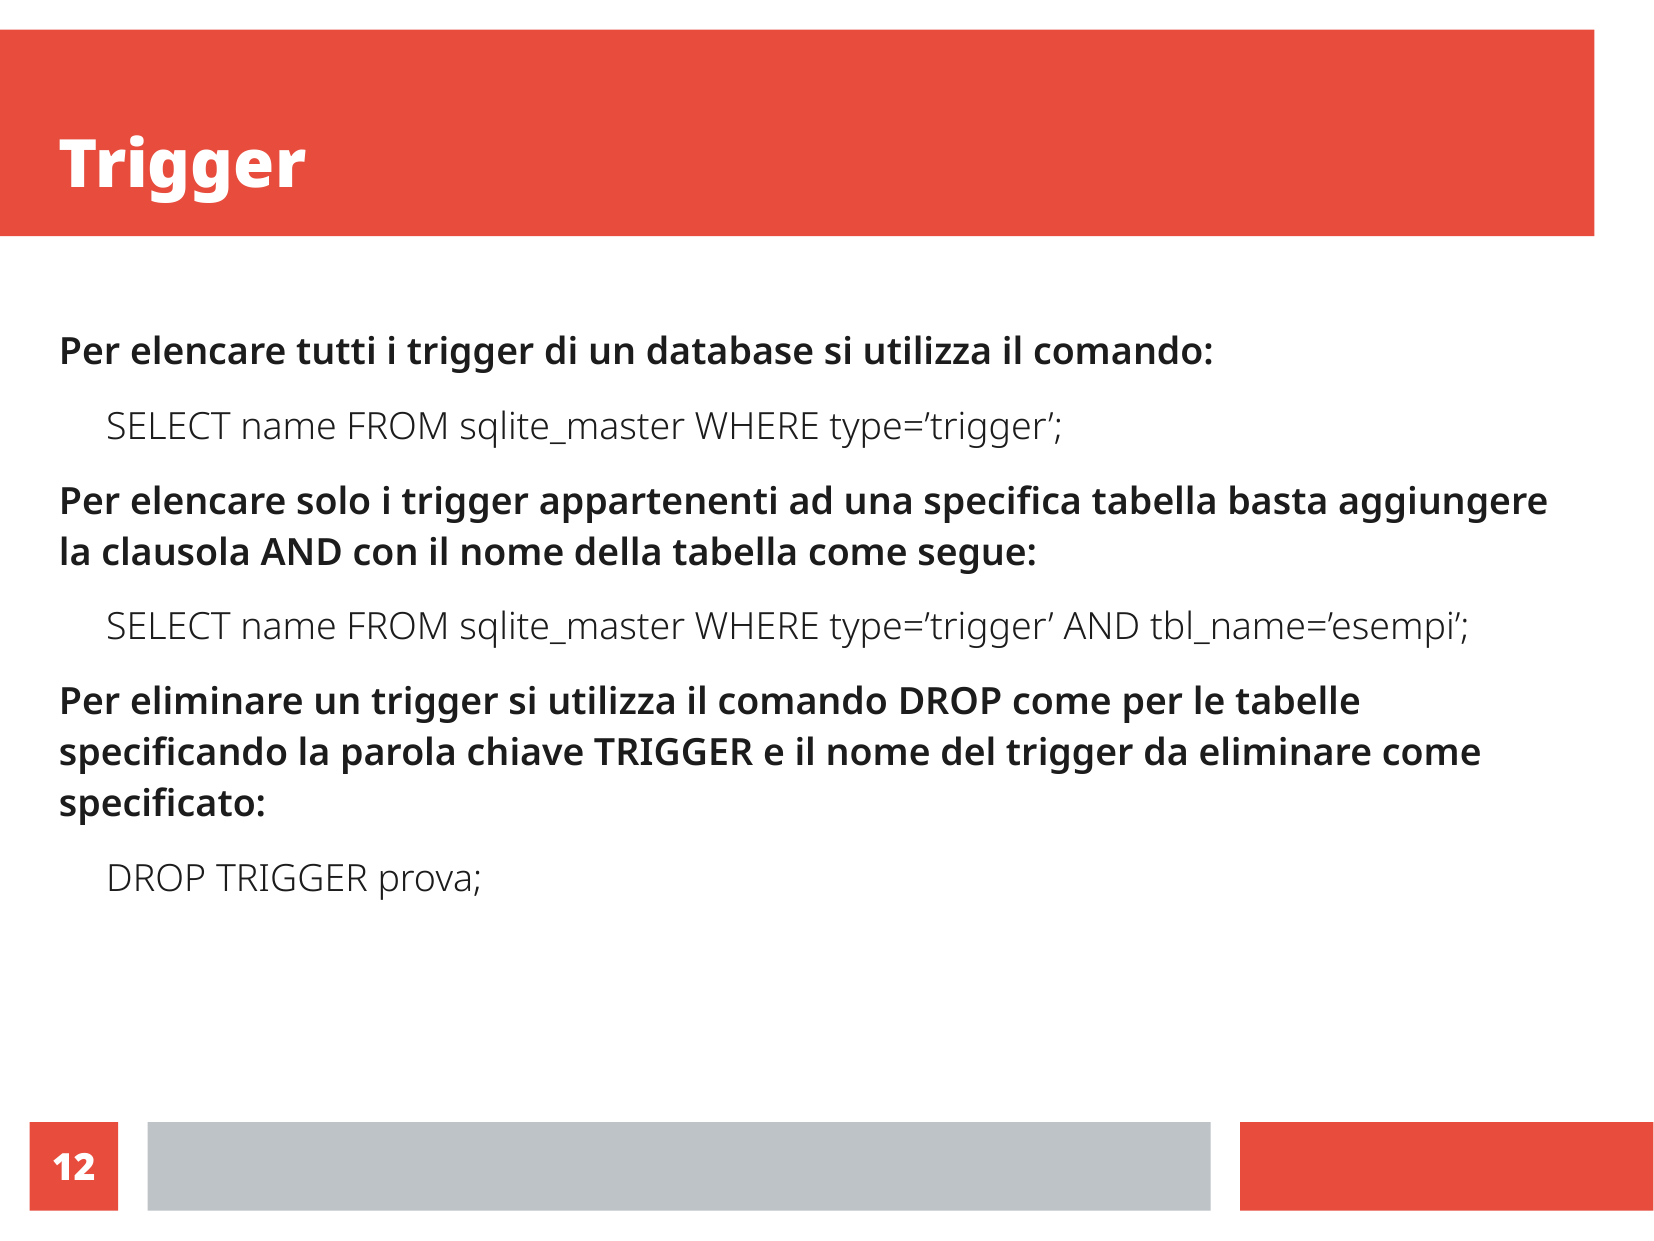

# Trigger
Per elencare tutti i trigger di un database si utilizza il comando:
SELECT name FROM sqlite_master WHERE type=’trigger’;
Per elencare solo i trigger appartenenti ad una specifica tabella basta aggiungere la clausola AND con il nome della tabella come segue:
SELECT name FROM sqlite_master WHERE type=’trigger’ AND tbl_name=’esempi’;
Per eliminare un trigger si utilizza il comando DROP come per le tabelle specificando la parola chiave TRIGGER e il nome del trigger da eliminare come specificato:
DROP TRIGGER prova;
12